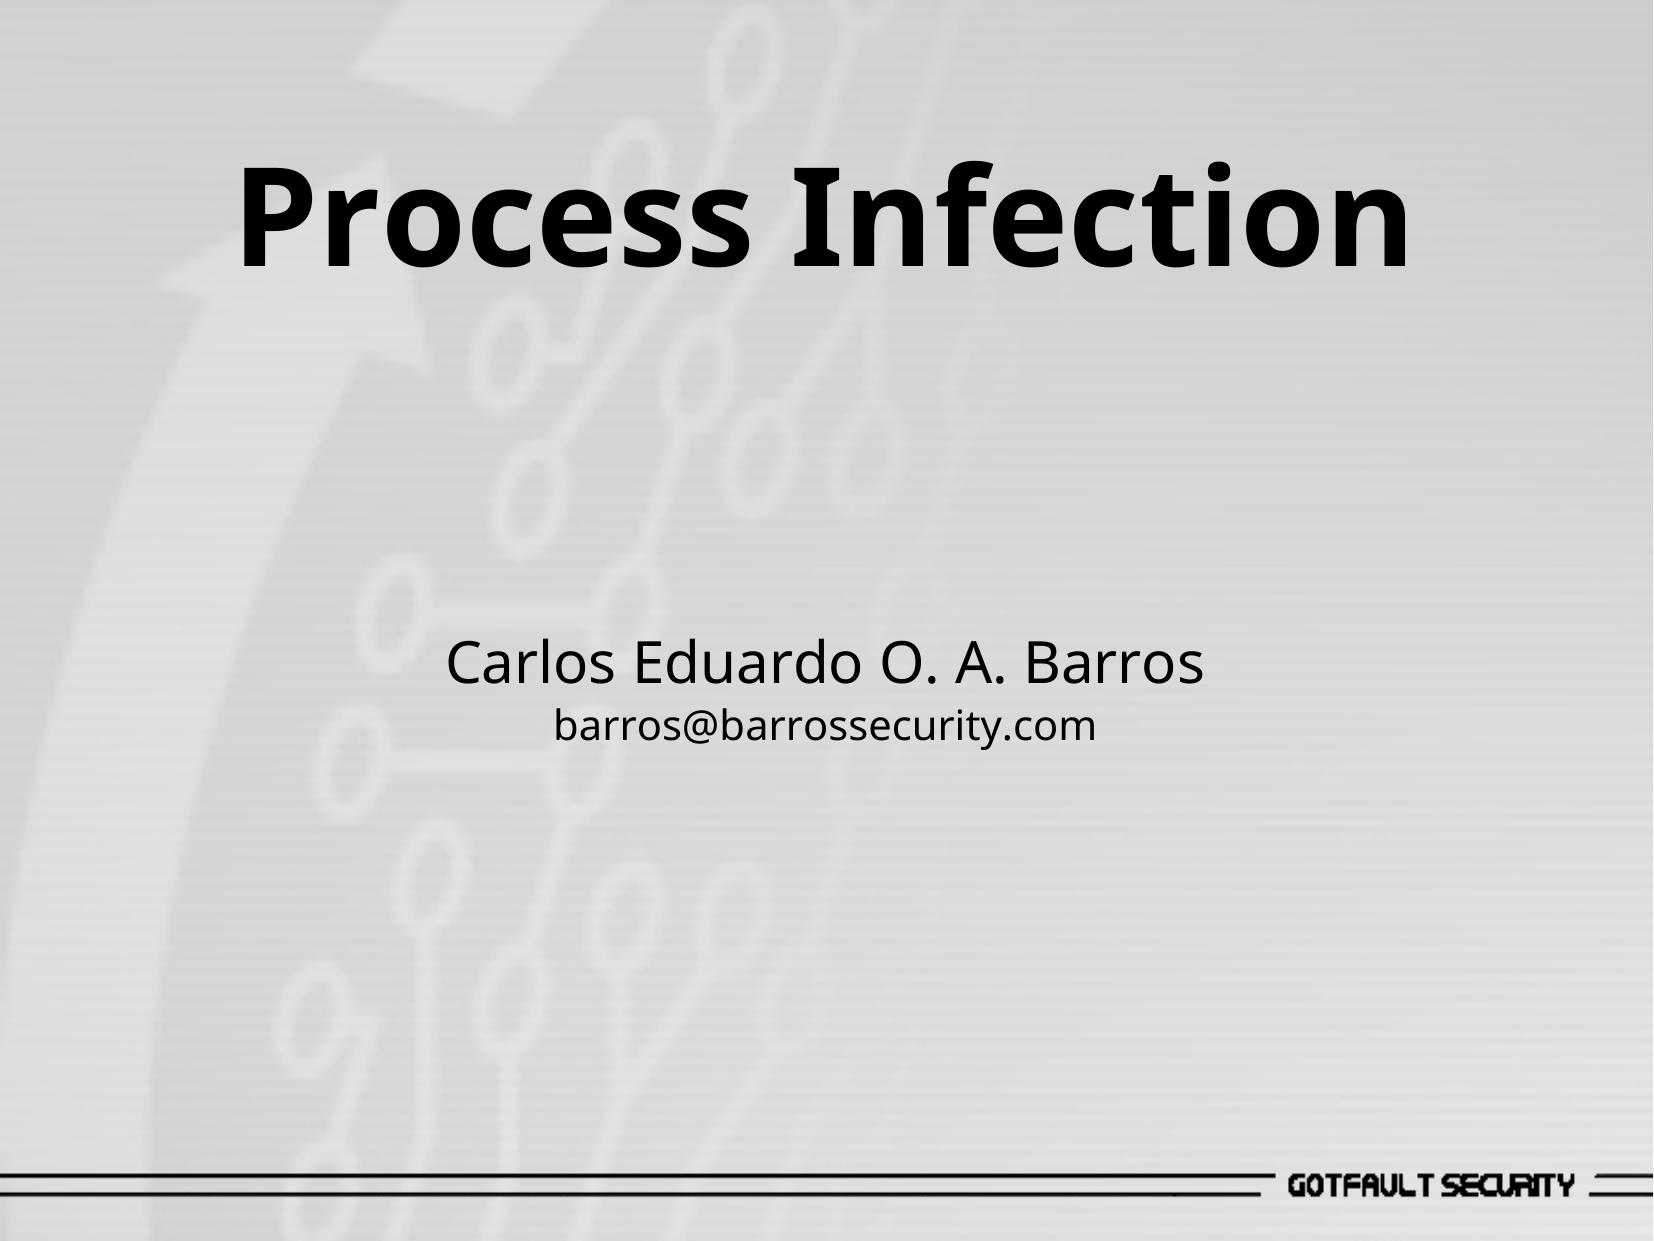

Process Infection
Carlos Eduardo O. A. Barros
barros@barrossecurity.com